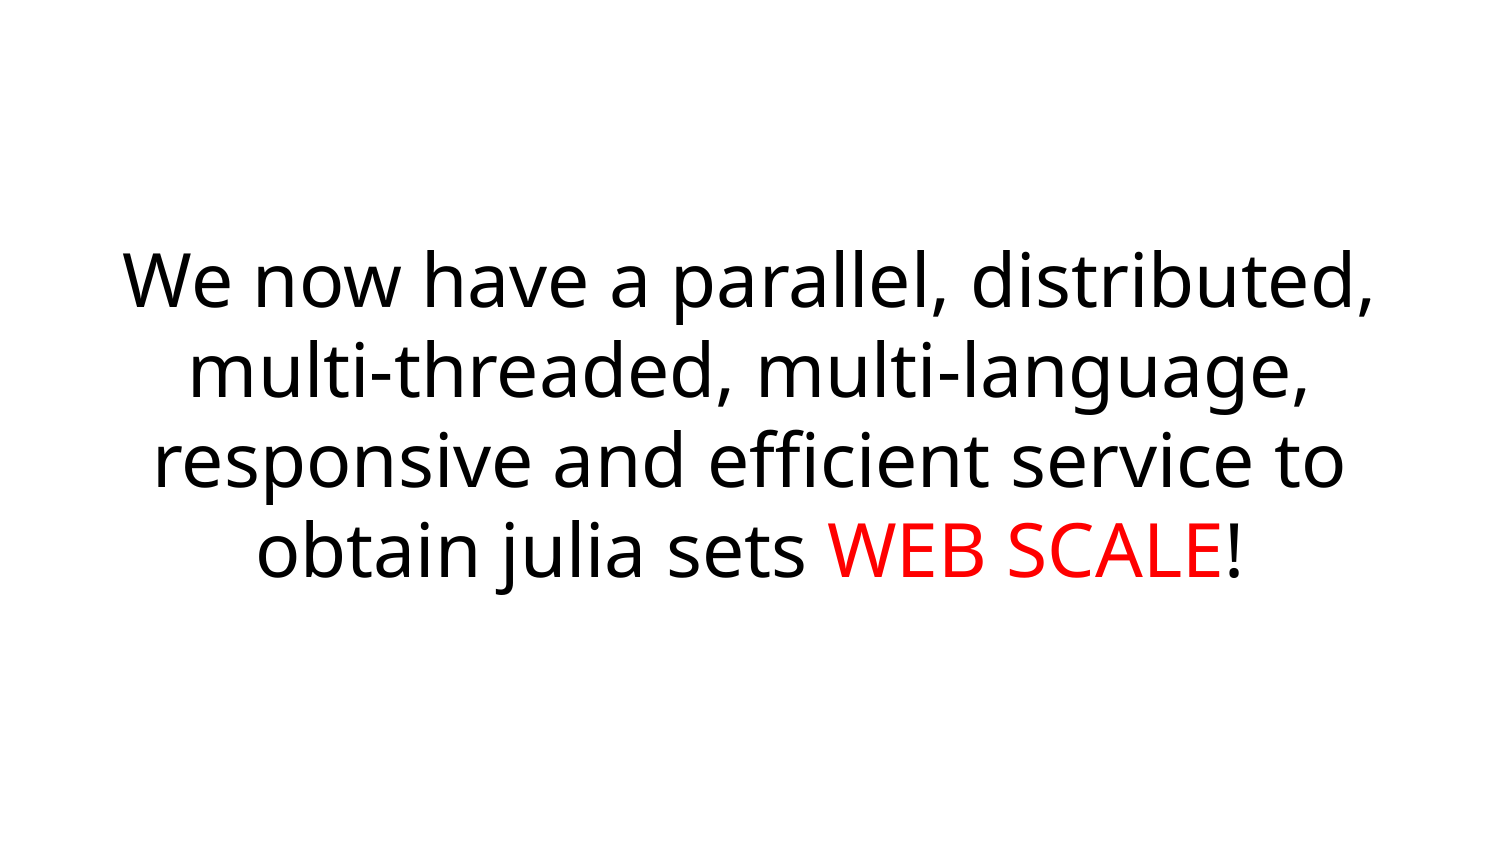

# We now have a parallel, distributed, multi-threaded, multi-language, responsive and efficient service to obtain julia sets WEB SCALE!